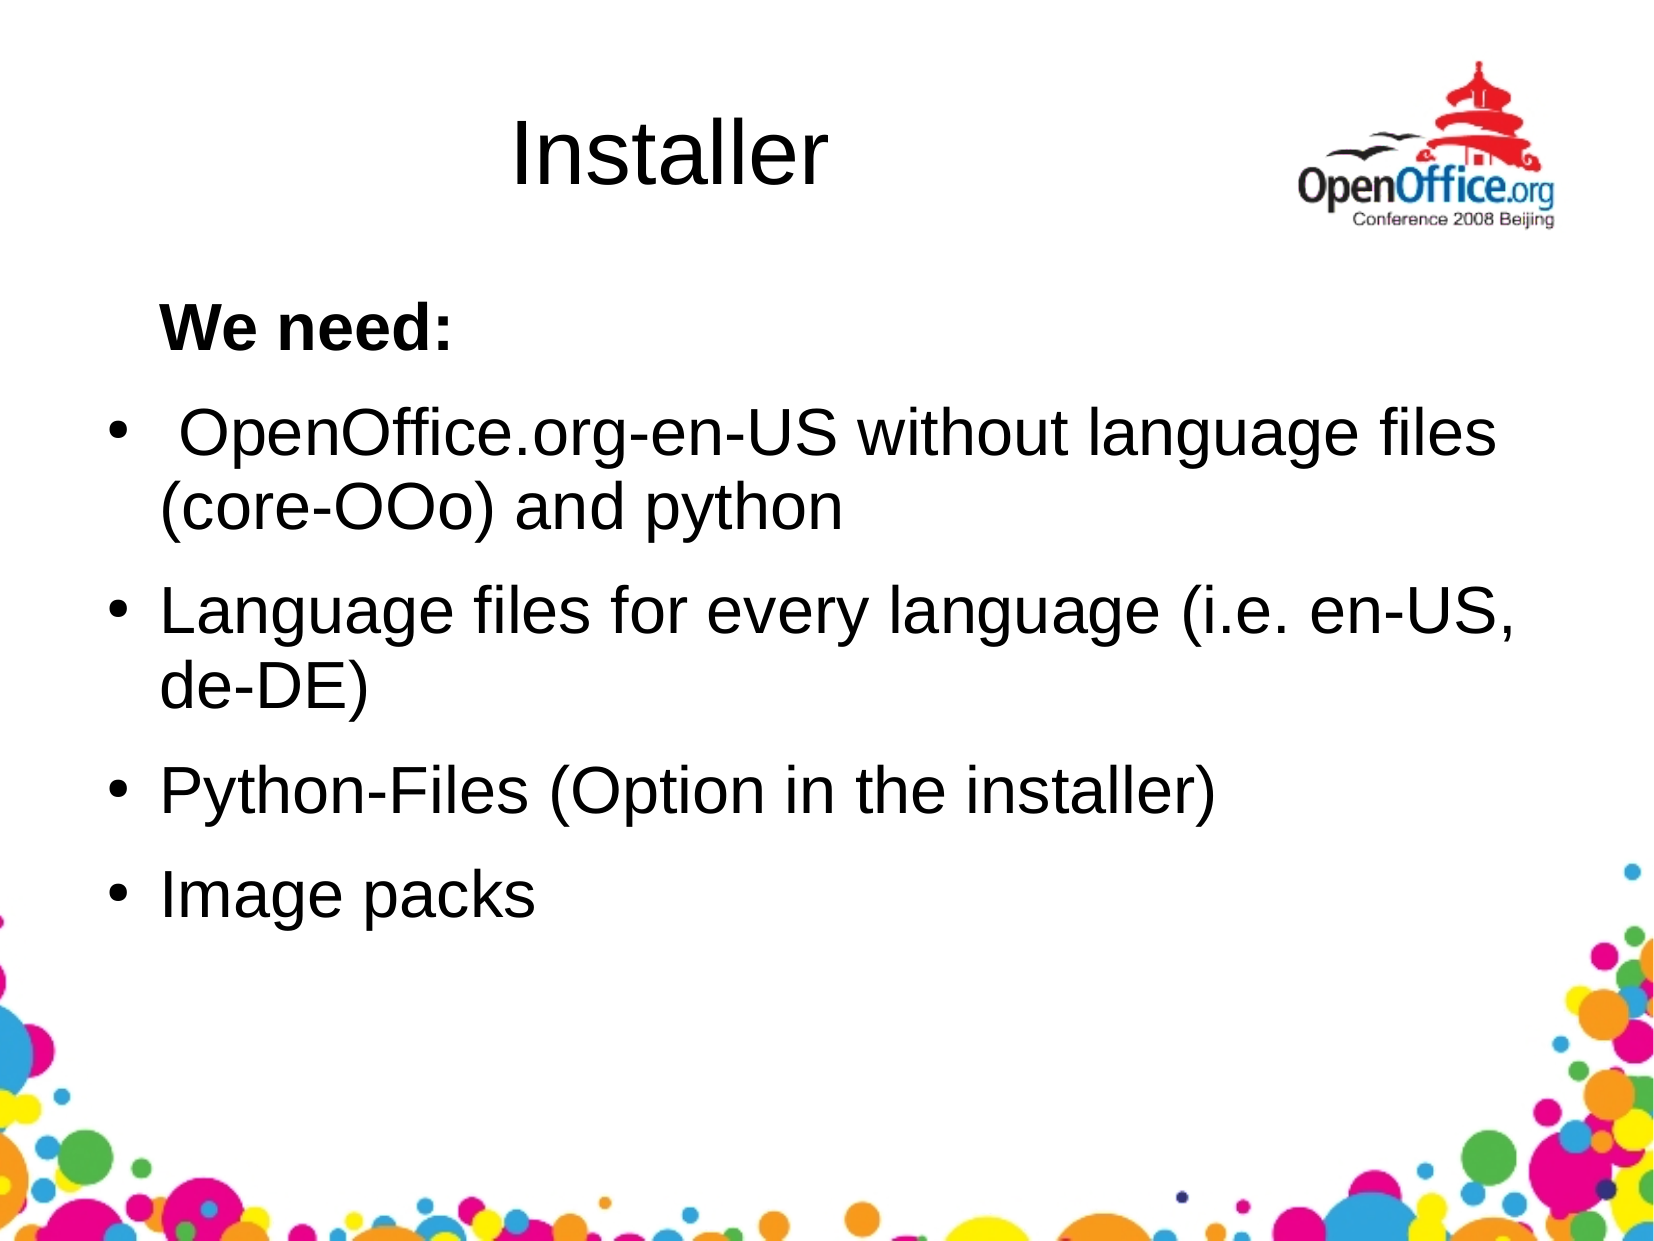

# Installer
We need:
 OpenOffice.org-en-US without language files (core-OOo) and python
Language files for every language (i.e. en-US, de-DE)
Python-Files (Option in the installer)
Image packs